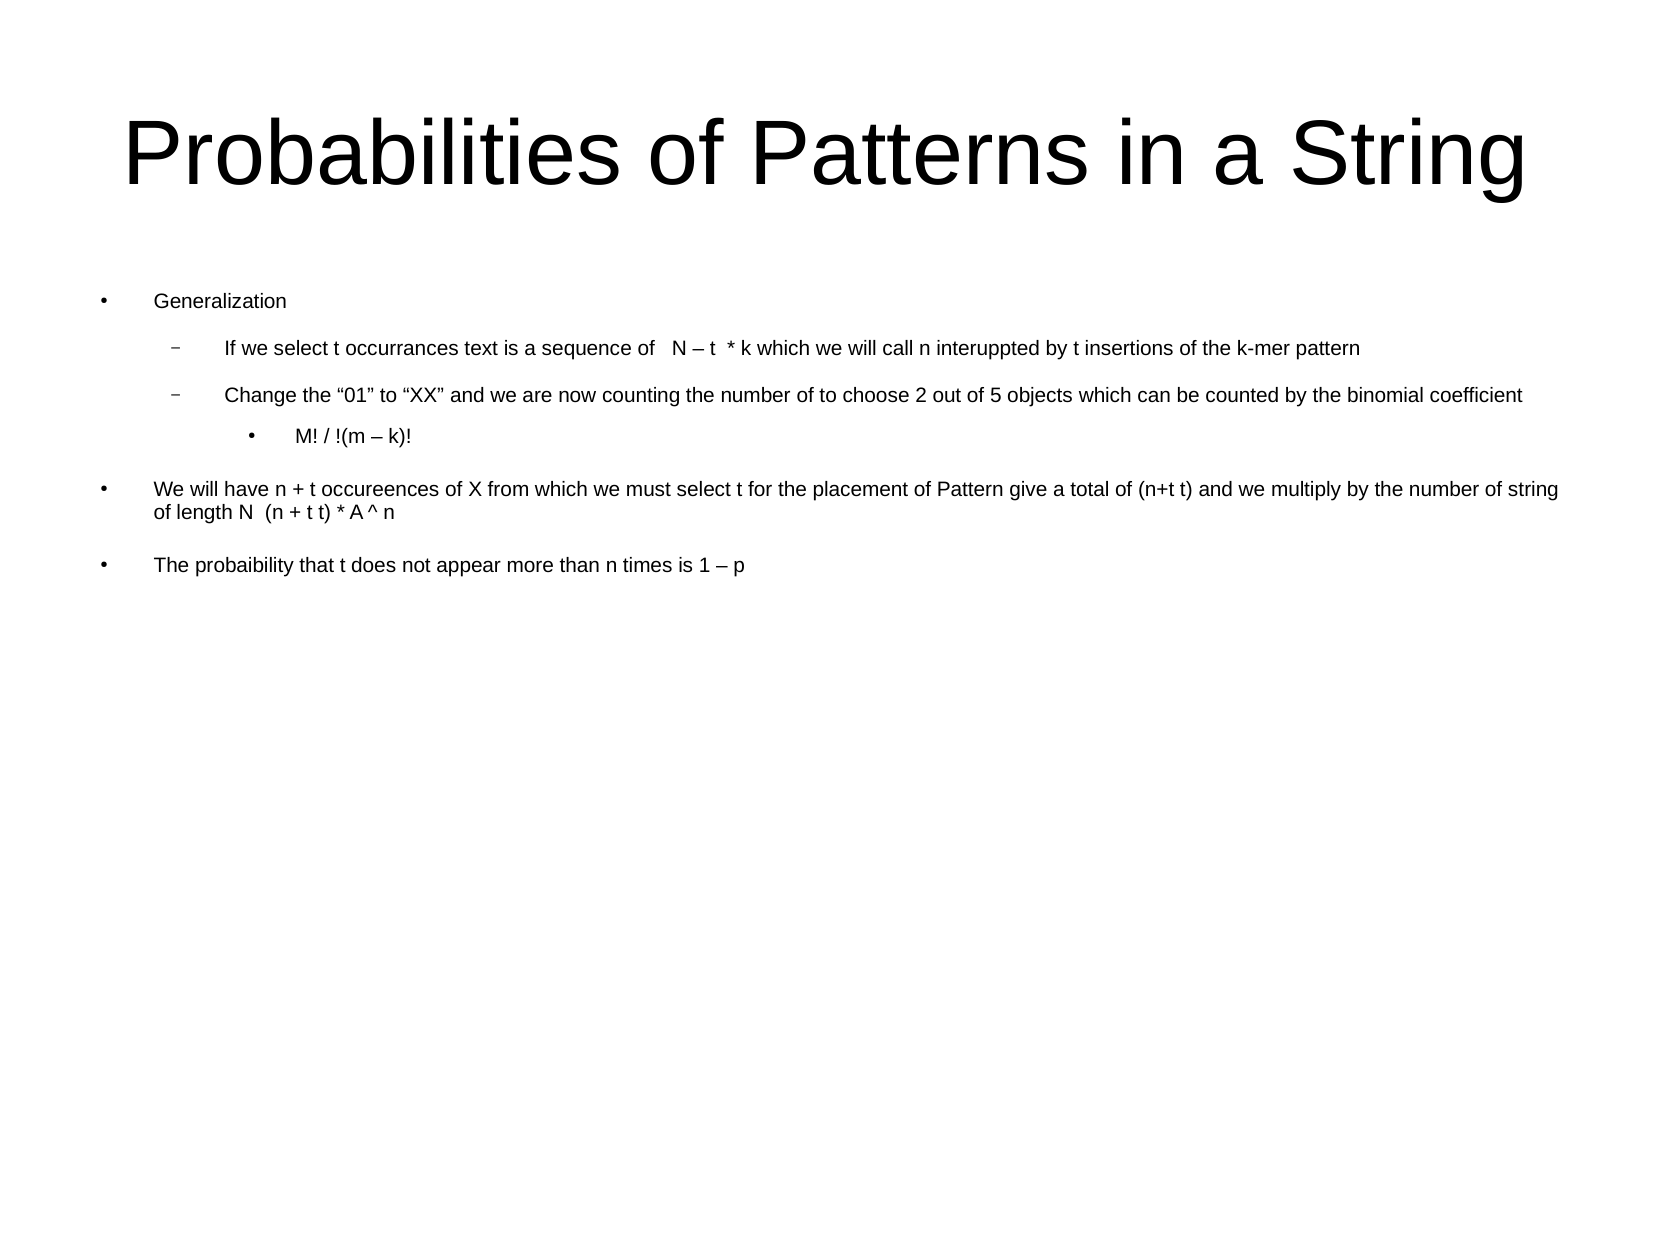

# Probabilities of Patterns in a String
Generalization
If we select t occurrances text is a sequence of N – t * k which we will call n interuppted by t insertions of the k-mer pattern
Change the “01” to “XX” and we are now counting the number of to choose 2 out of 5 objects which can be counted by the binomial coefficient
M! / !(m – k)!
We will have n + t occureences of X from which we must select t for the placement of Pattern give a total of (n+t t) and we multiply by the number of string of length N (n + t t) * A ^ n
The probaibility that t does not appear more than n times is 1 – p